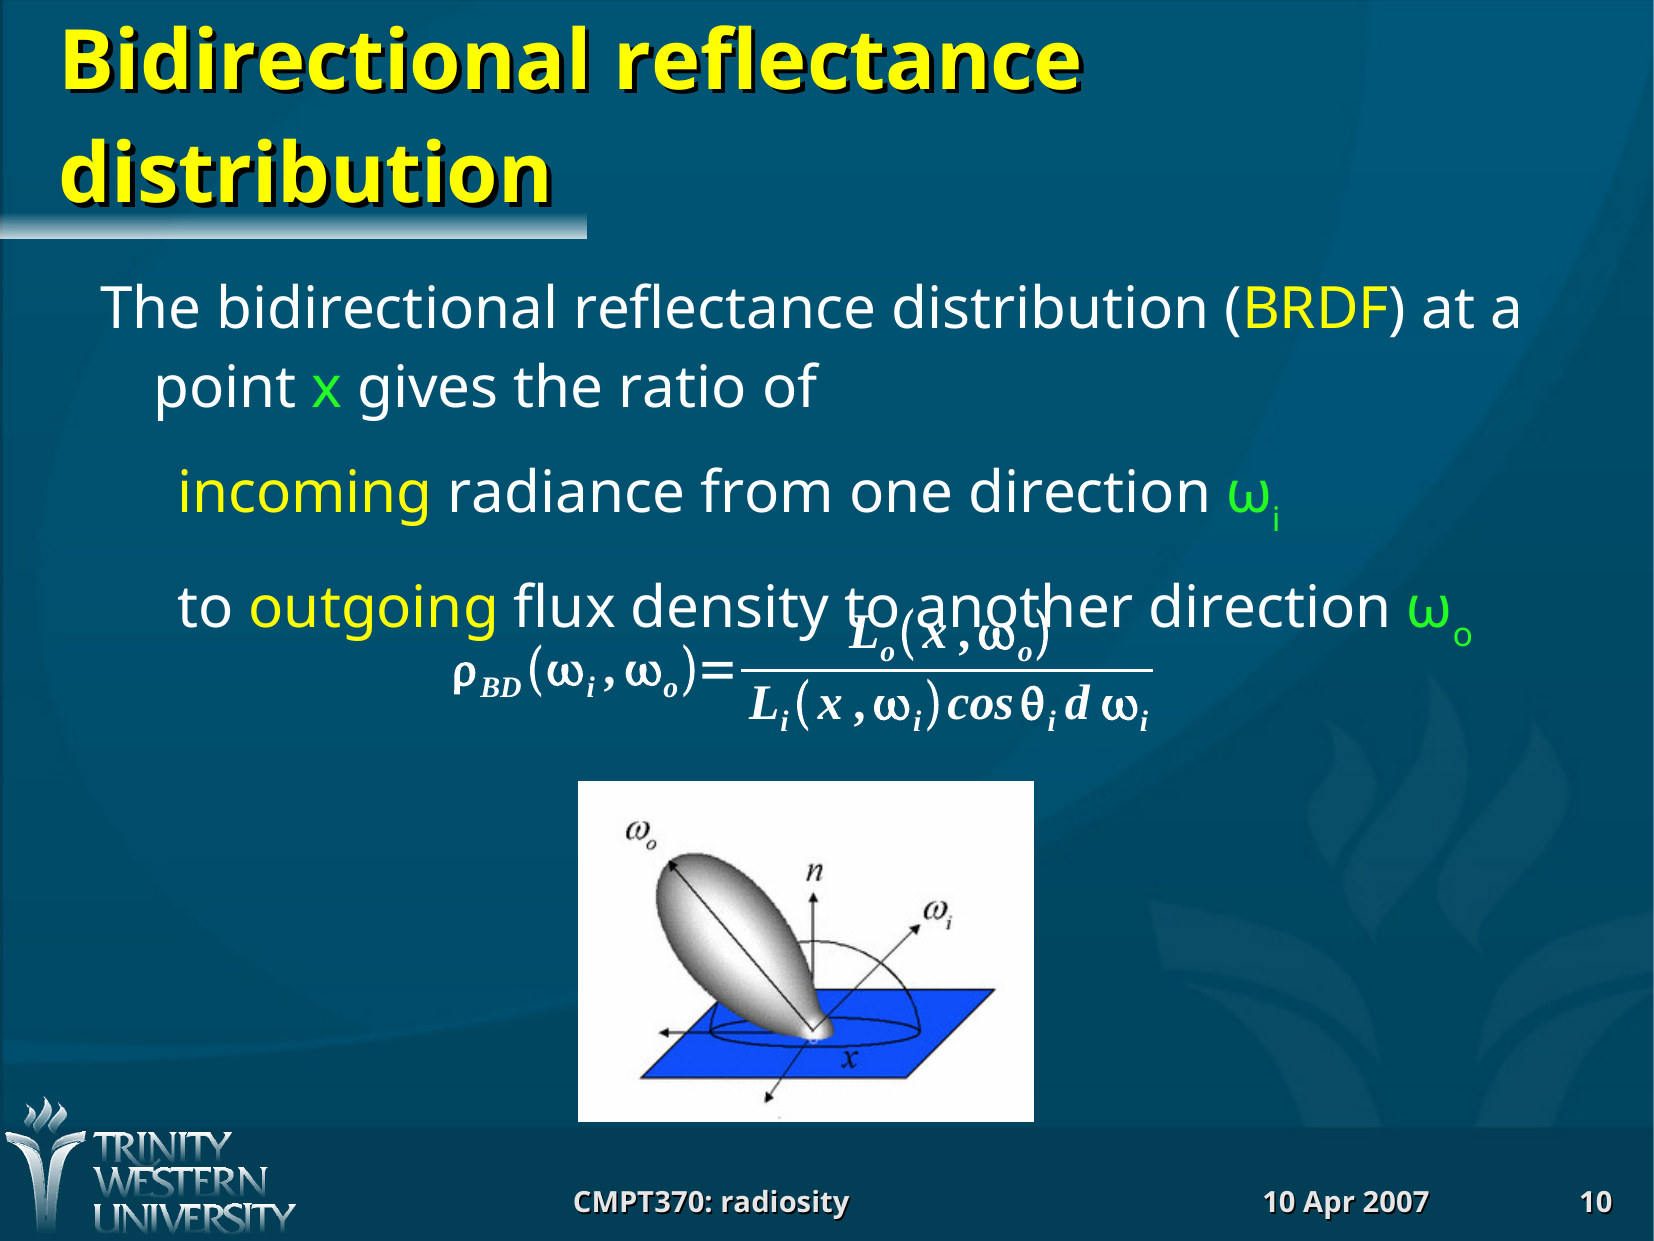

# Bidirectional reflectance distribution
The bidirectional reflectance distribution (BRDF) at a point x gives the ratio of
incoming radiance from one direction ωi
to outgoing flux density to another direction ωo
CMPT370: radiosity
10 Apr 2007
10